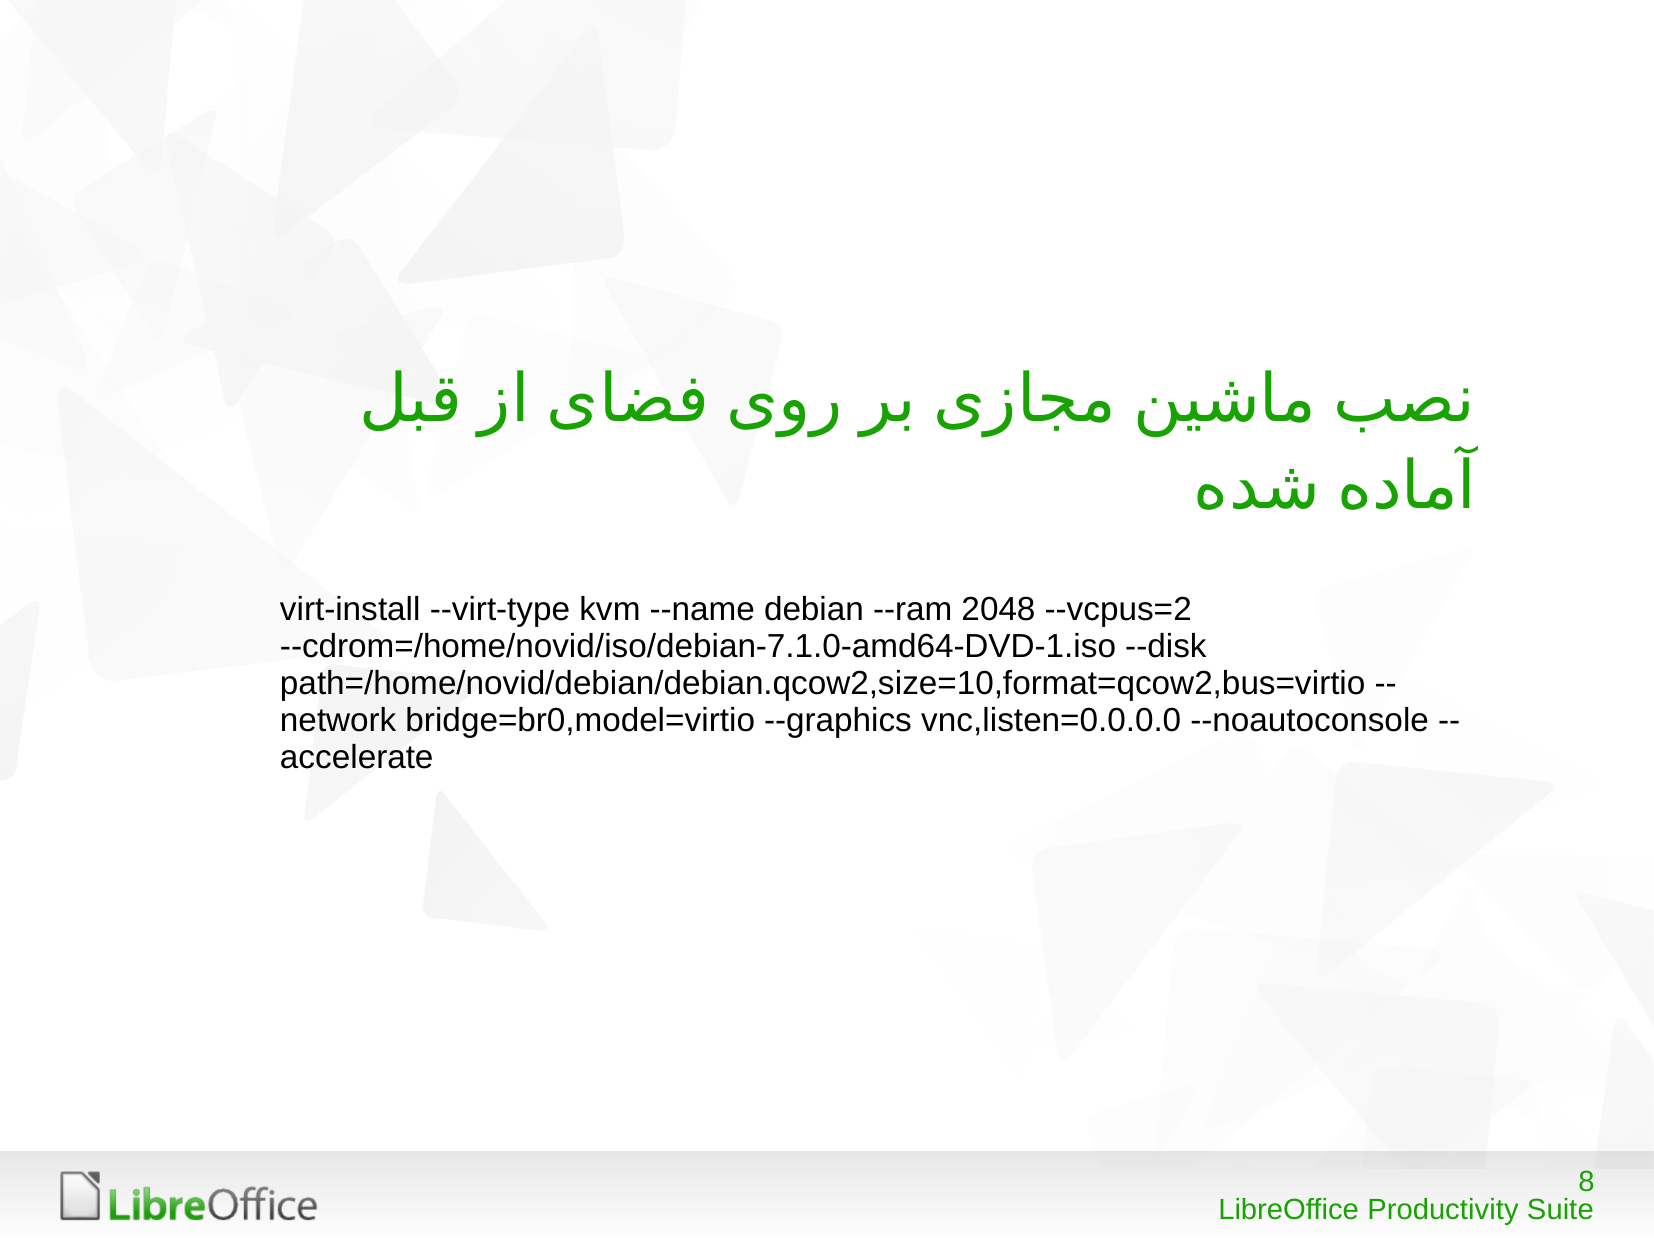

# نصب ماشین مجازی بر روی فضای از قبل آماده شده
virt-install --virt-type kvm --name debian --ram 2048 --vcpus=2 --cdrom=/home/novid/iso/debian-7.1.0-amd64-DVD-1.iso --disk path=/home/novid/debian/debian.qcow2,size=10,format=qcow2,bus=virtio --network bridge=br0,model=virtio --graphics vnc,listen=0.0.0.0 --noautoconsole --accelerate
8
LibreOffice Productivity Suite